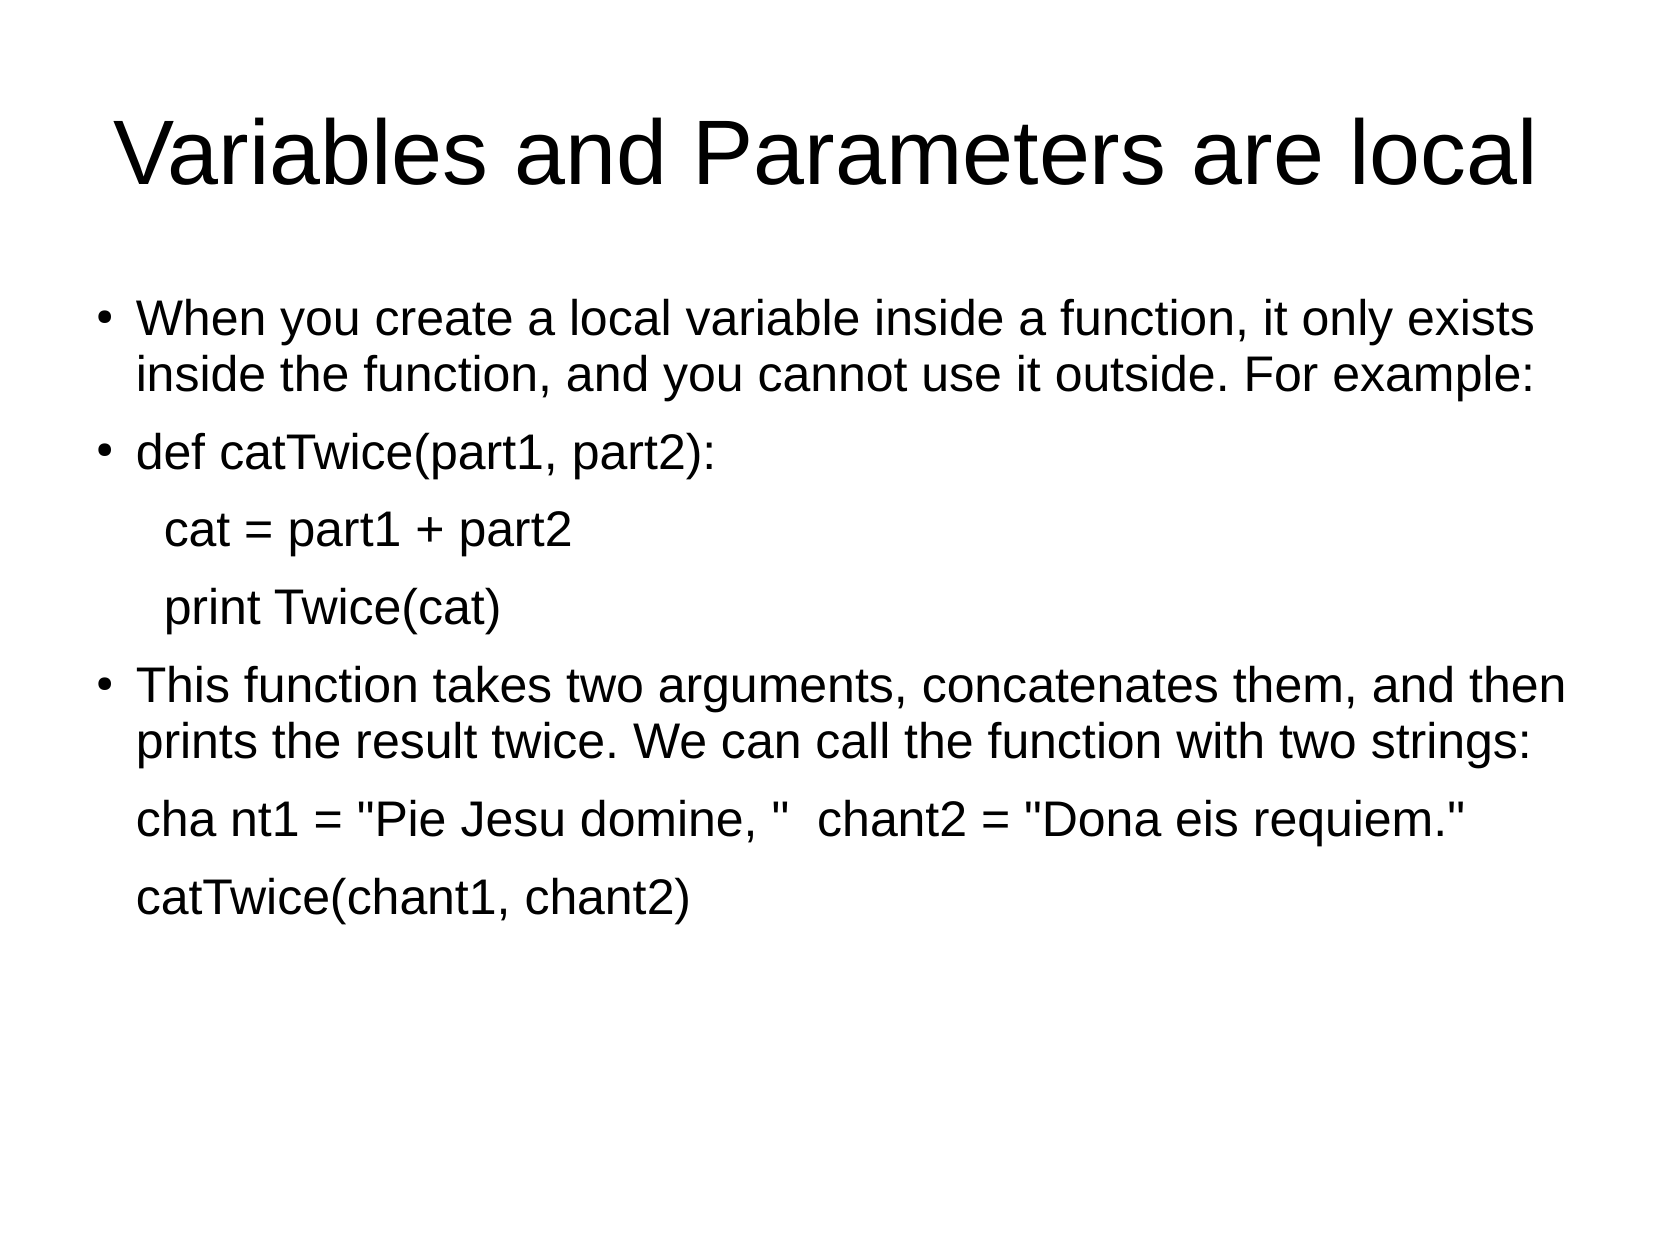

# Variables and Parameters are local
When you create a local variable inside a function, it only exists inside the function, and you cannot use it outside. For example:
def catTwice(part1, part2):
 cat = part1 + part2
 print Twice(cat)
This function takes two arguments, concatenates them, and then prints the result twice. We can call the function with two strings:
cha nt1 = "Pie Jesu domine, " chant2 = "Dona eis requiem."
catTwice(chant1, chant2)